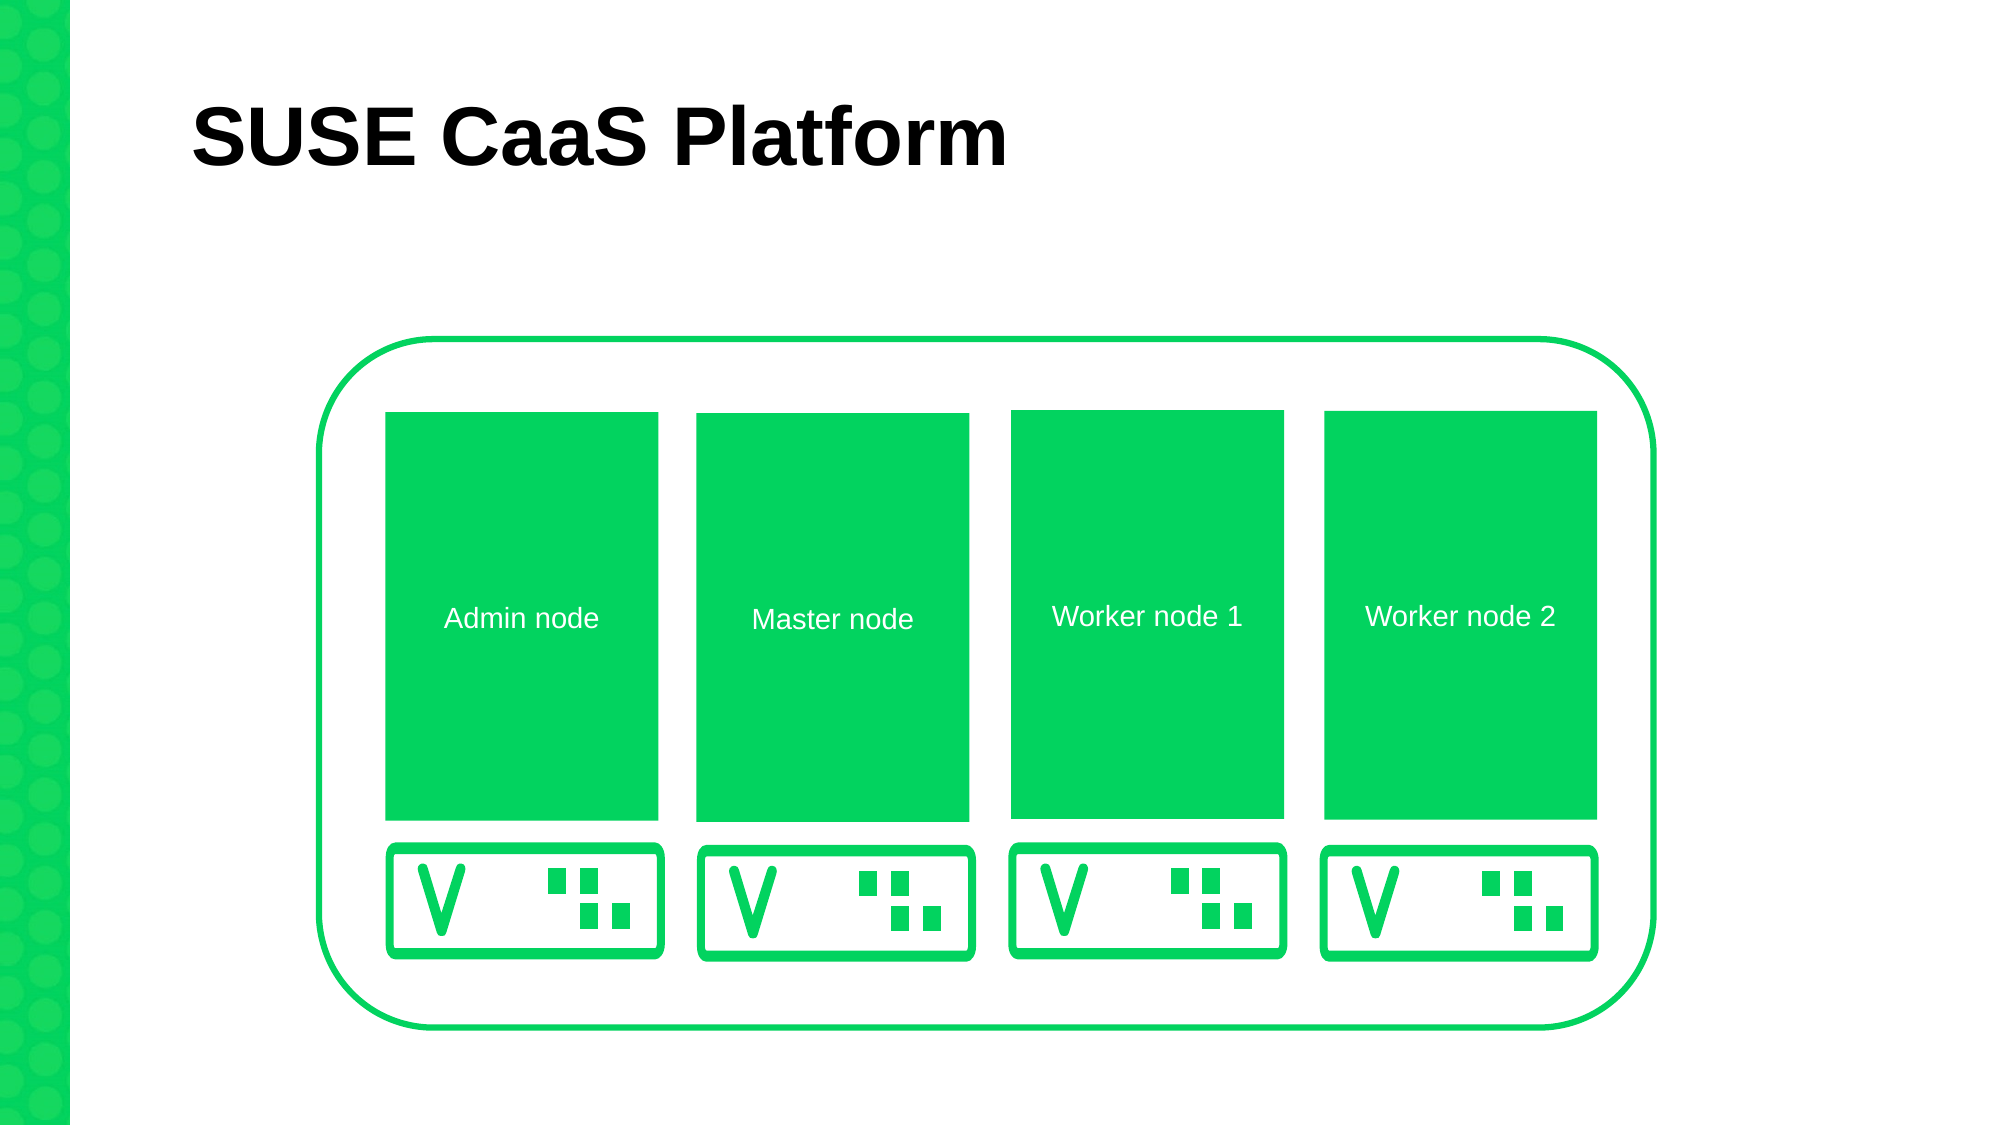

# SUSE CaaS Platform
Worker node 1
Worker node 2
Admin node
Master node